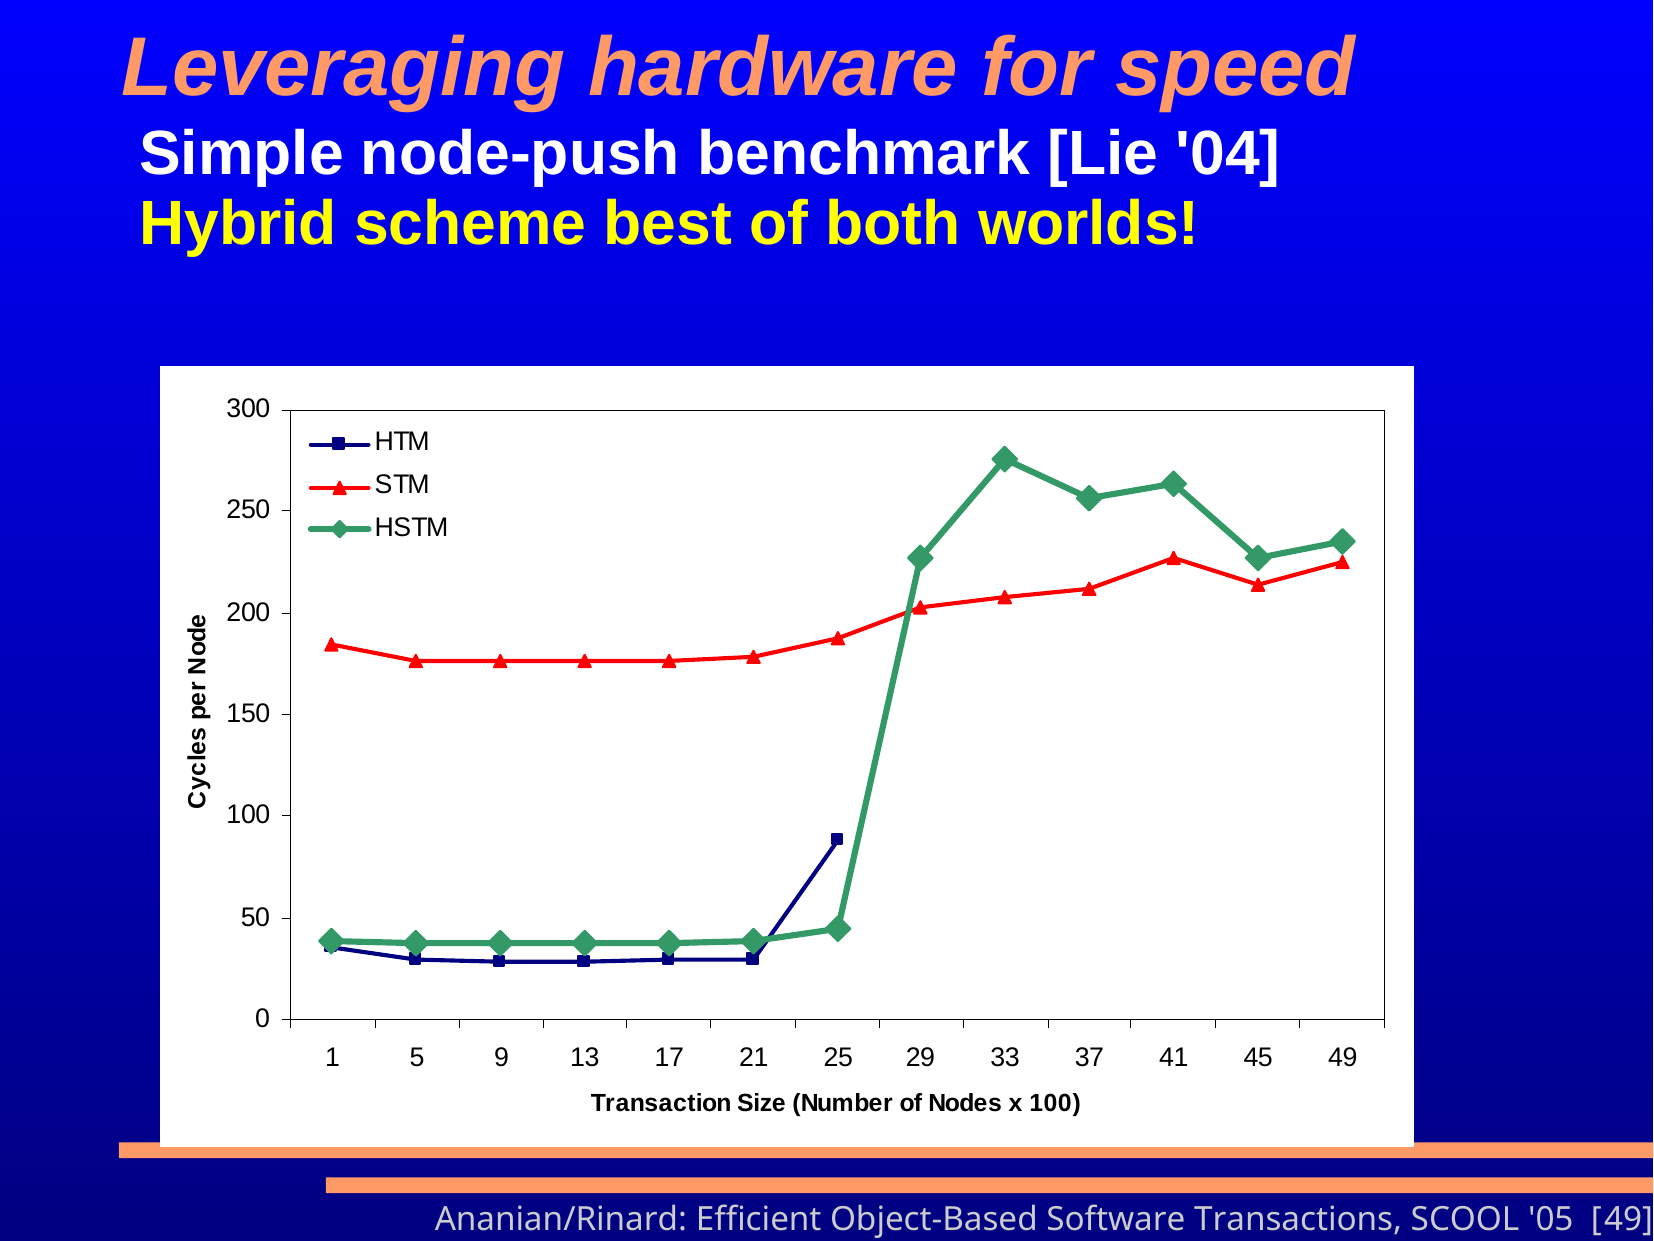

# Leveraging hardware for speed
Simple node-push benchmark [Lie '04]
Hybrid scheme best of both worlds!